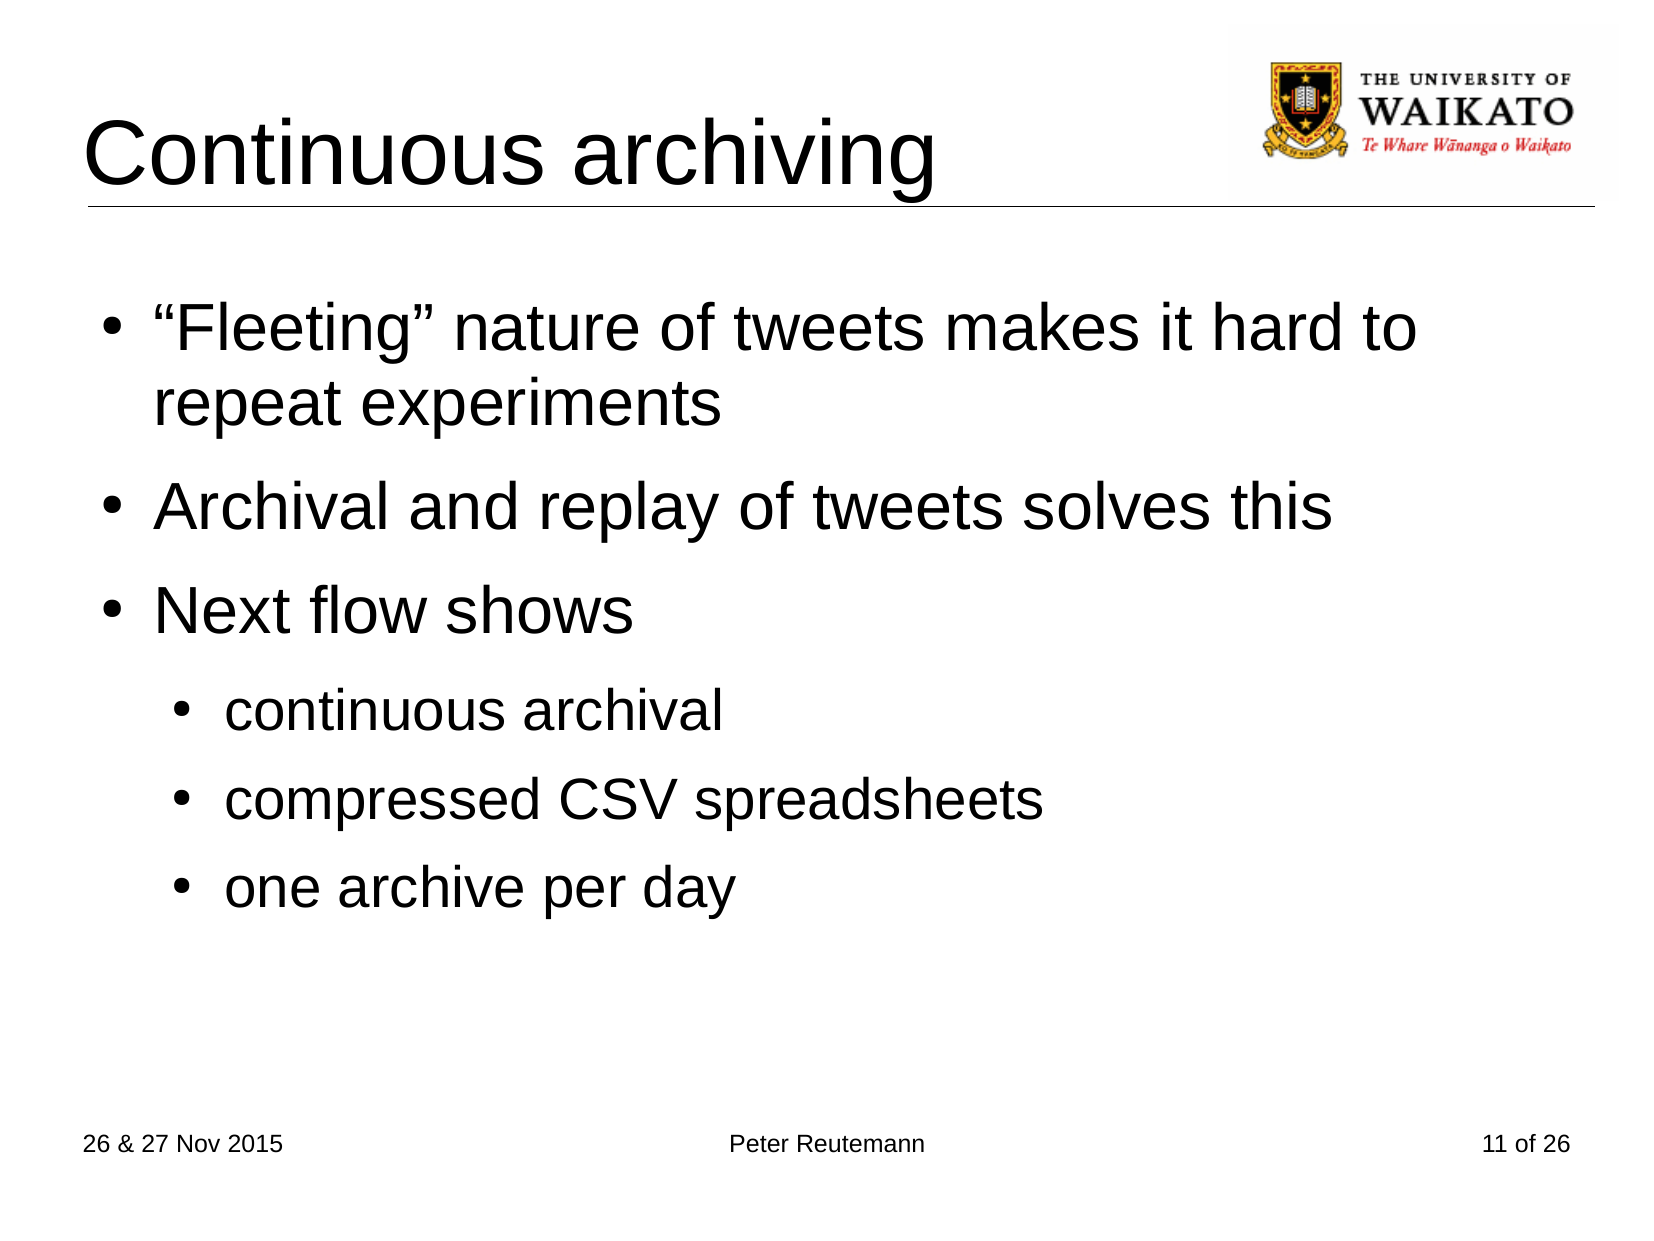

# Continuous archiving
“Fleeting” nature of tweets makes it hard to repeat experiments
Archival and replay of tweets solves this
Next flow shows
continuous archival
compressed CSV spreadsheets
one archive per day
26 & 27 Nov 2015
Peter Reutemann
11